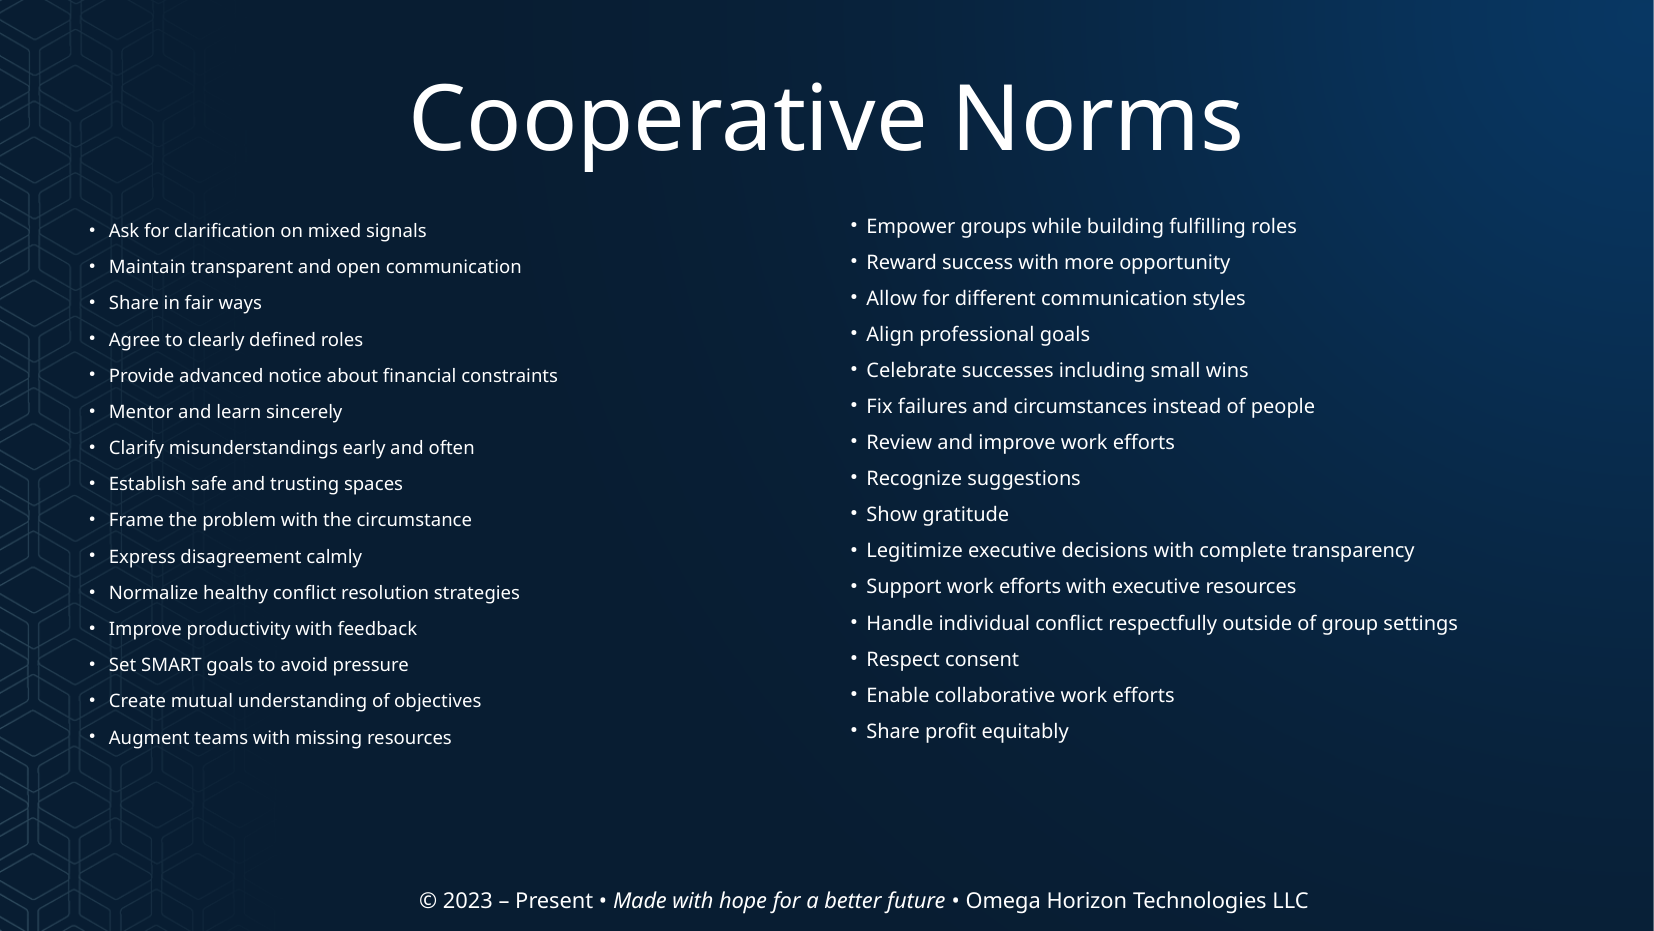

# Cooperative Norms
Empower groups while building fulfilling roles
Reward success with more opportunity
Allow for different communication styles
Align professional goals
Celebrate successes including small wins
Fix failures and circumstances instead of people
Review and improve work efforts
Recognize suggestions
Show gratitude
Legitimize executive decisions with complete transparency
Support work efforts with executive resources
Handle individual conflict respectfully outside of group settings
Respect consent
Enable collaborative work efforts
Share profit equitably
Ask for clarification on mixed signals
Maintain transparent and open communication
Share in fair ways
Agree to clearly defined roles
Provide advanced notice about financial constraints
Mentor and learn sincerely
Clarify misunderstandings early and often
Establish safe and trusting spaces
Frame the problem with the circumstance
Express disagreement calmly
Normalize healthy conflict resolution strategies
Improve productivity with feedback
Set SMART goals to avoid pressure
Create mutual understanding of objectives
Augment teams with missing resources